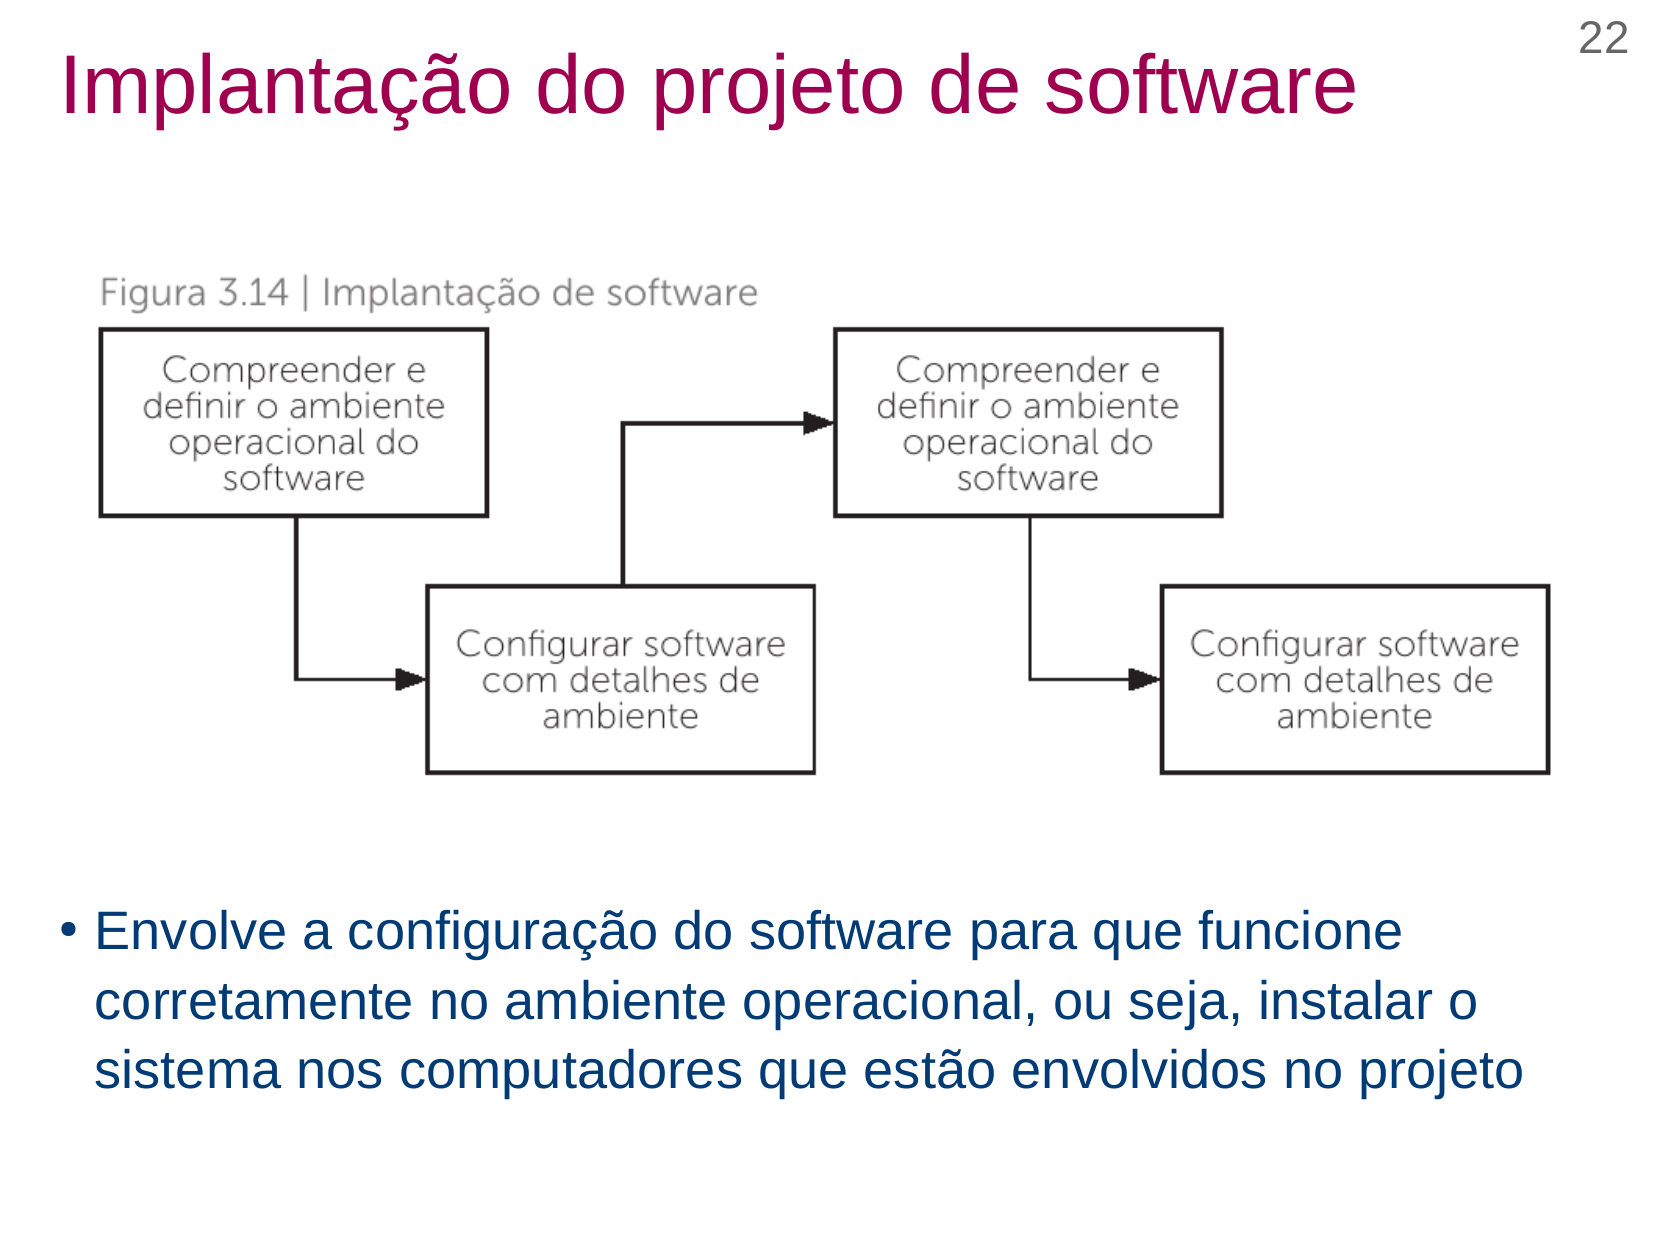

22
# Implantação do projeto de software
Envolve a configuração do software para que funcione corretamente no ambiente operacional, ou seja, instalar o sistema nos computadores que estão envolvidos no projeto